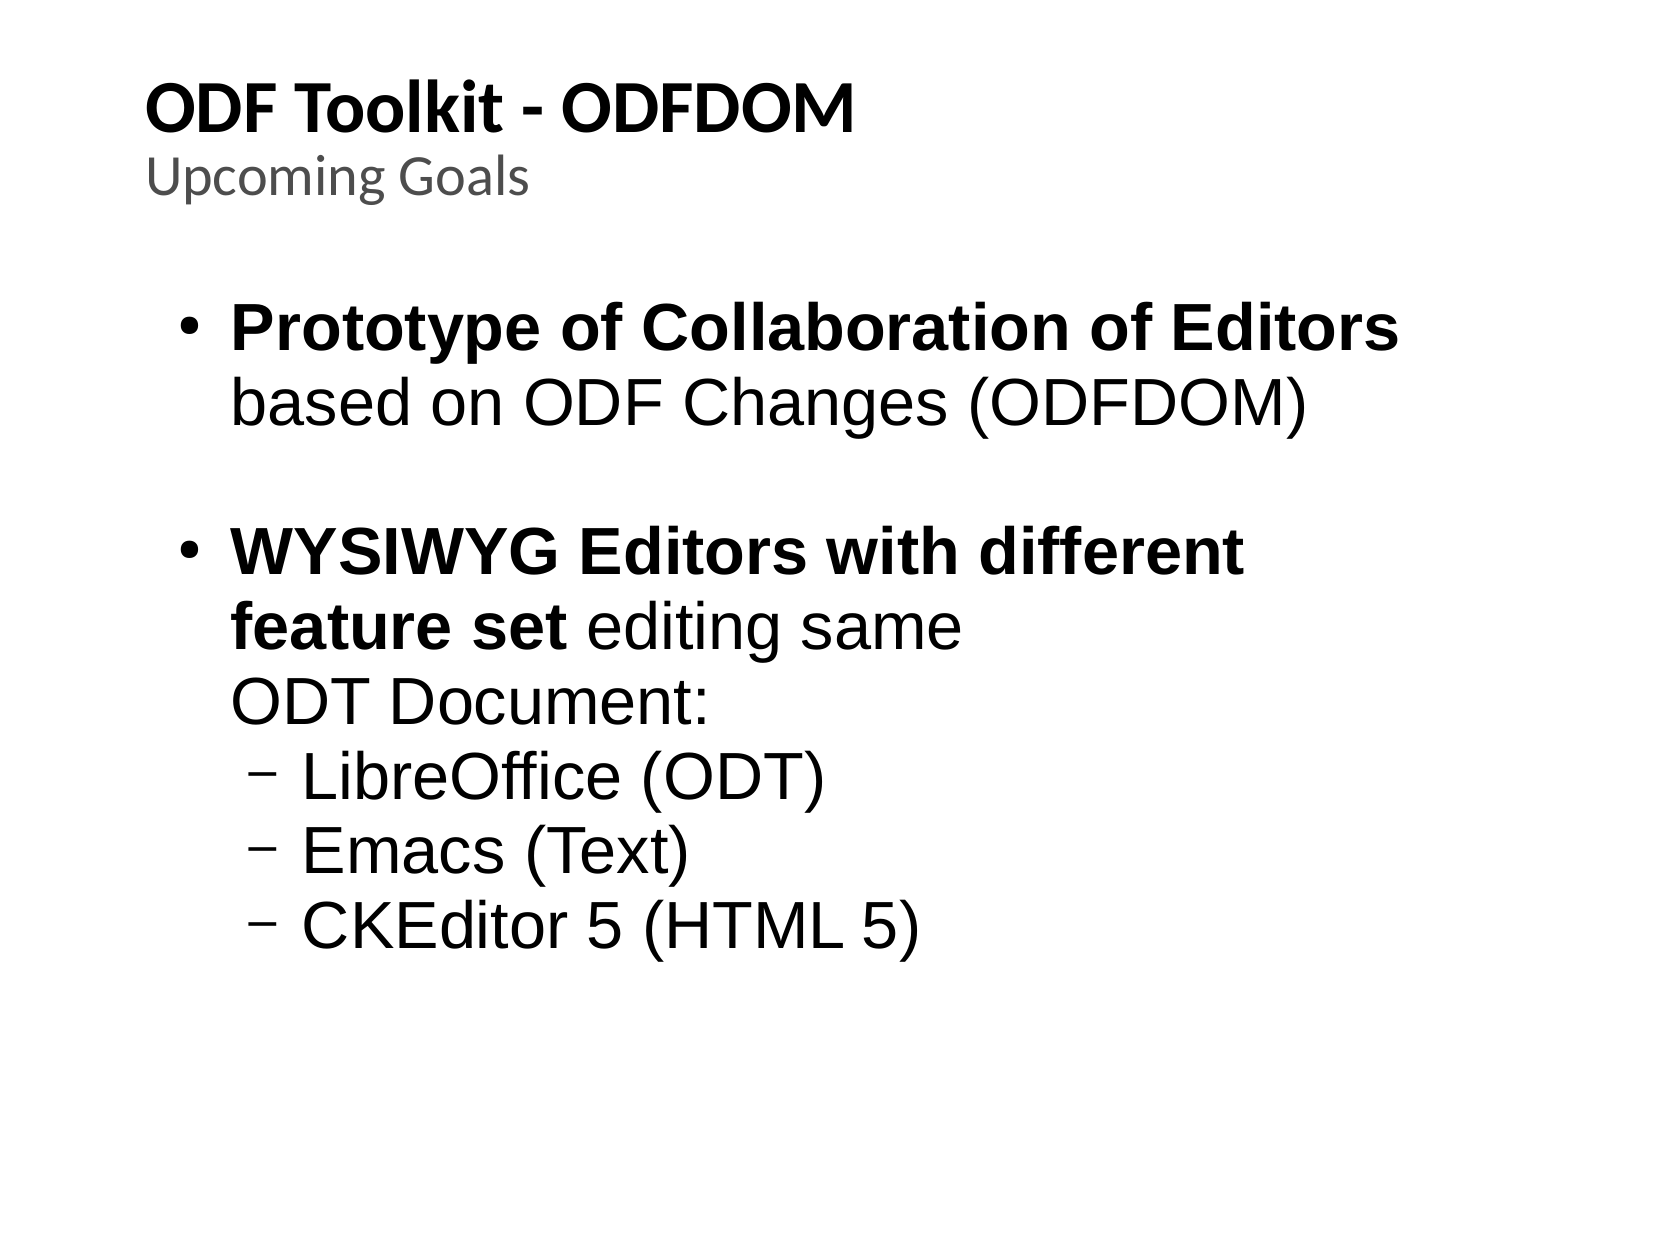

# ODF Toolkit - ODFDOM Upcoming Goals
Prototype of Collaboration of Editors based on ODF Changes (ODFDOM)
WYSIWYG Editors with different feature set editing same
ODT Document:
LibreOffice (ODT)
Emacs (Text)
CKEditor 5 (HTML 5)